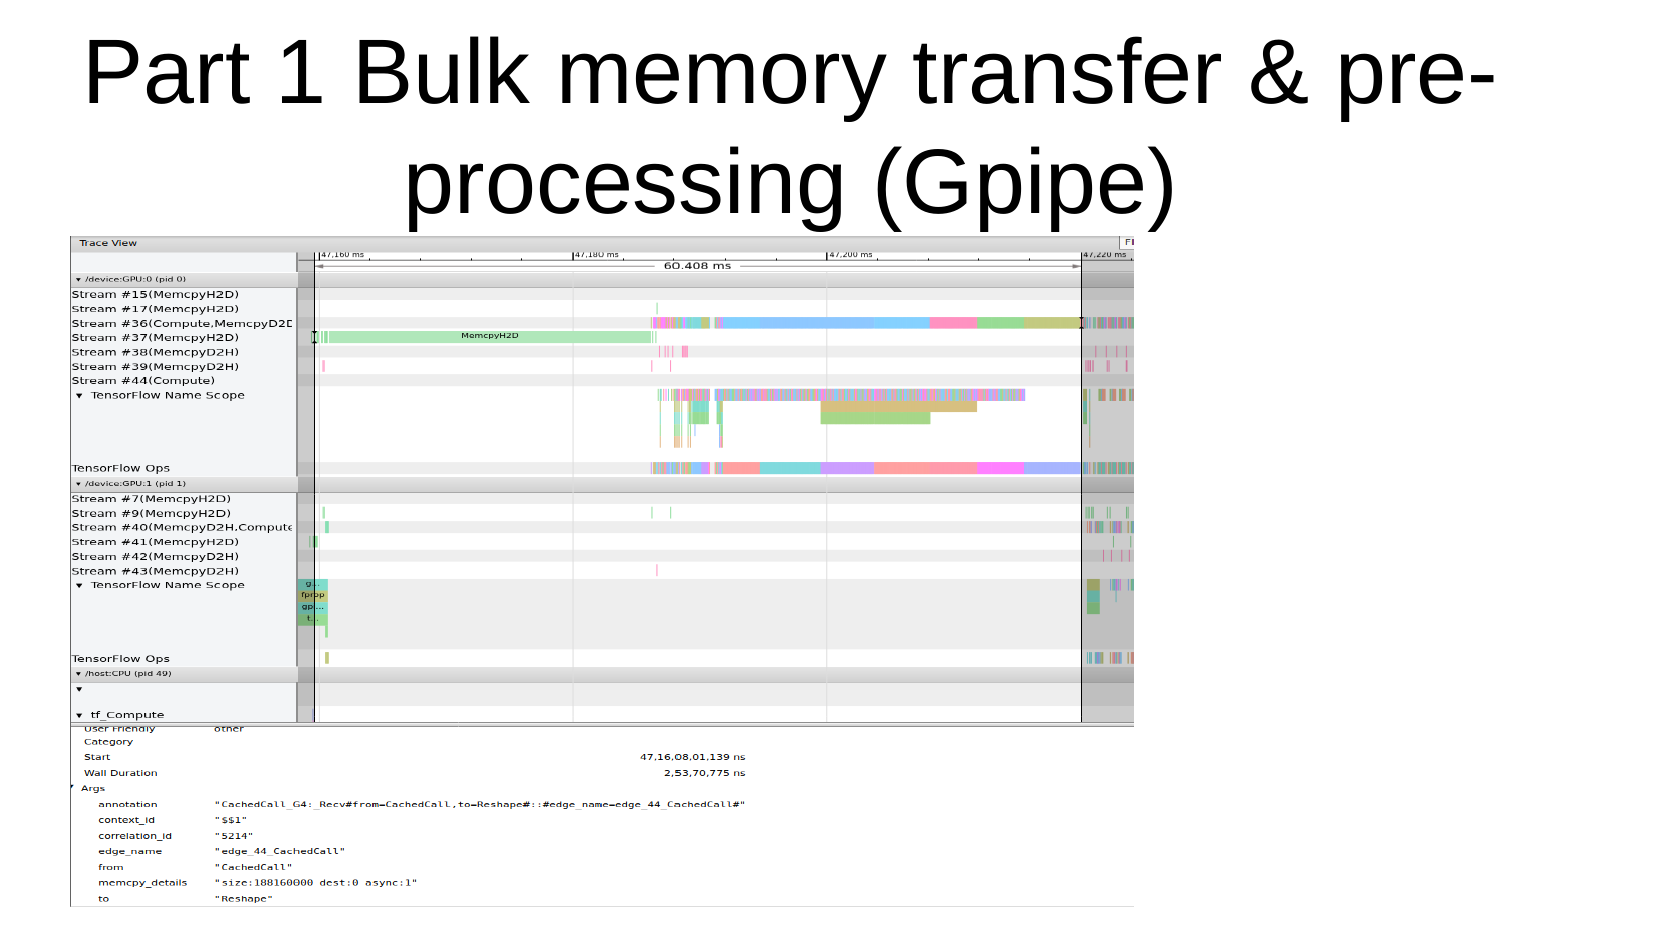

# Part 1 Bulk memory transfer & pre-processing (Gpipe)